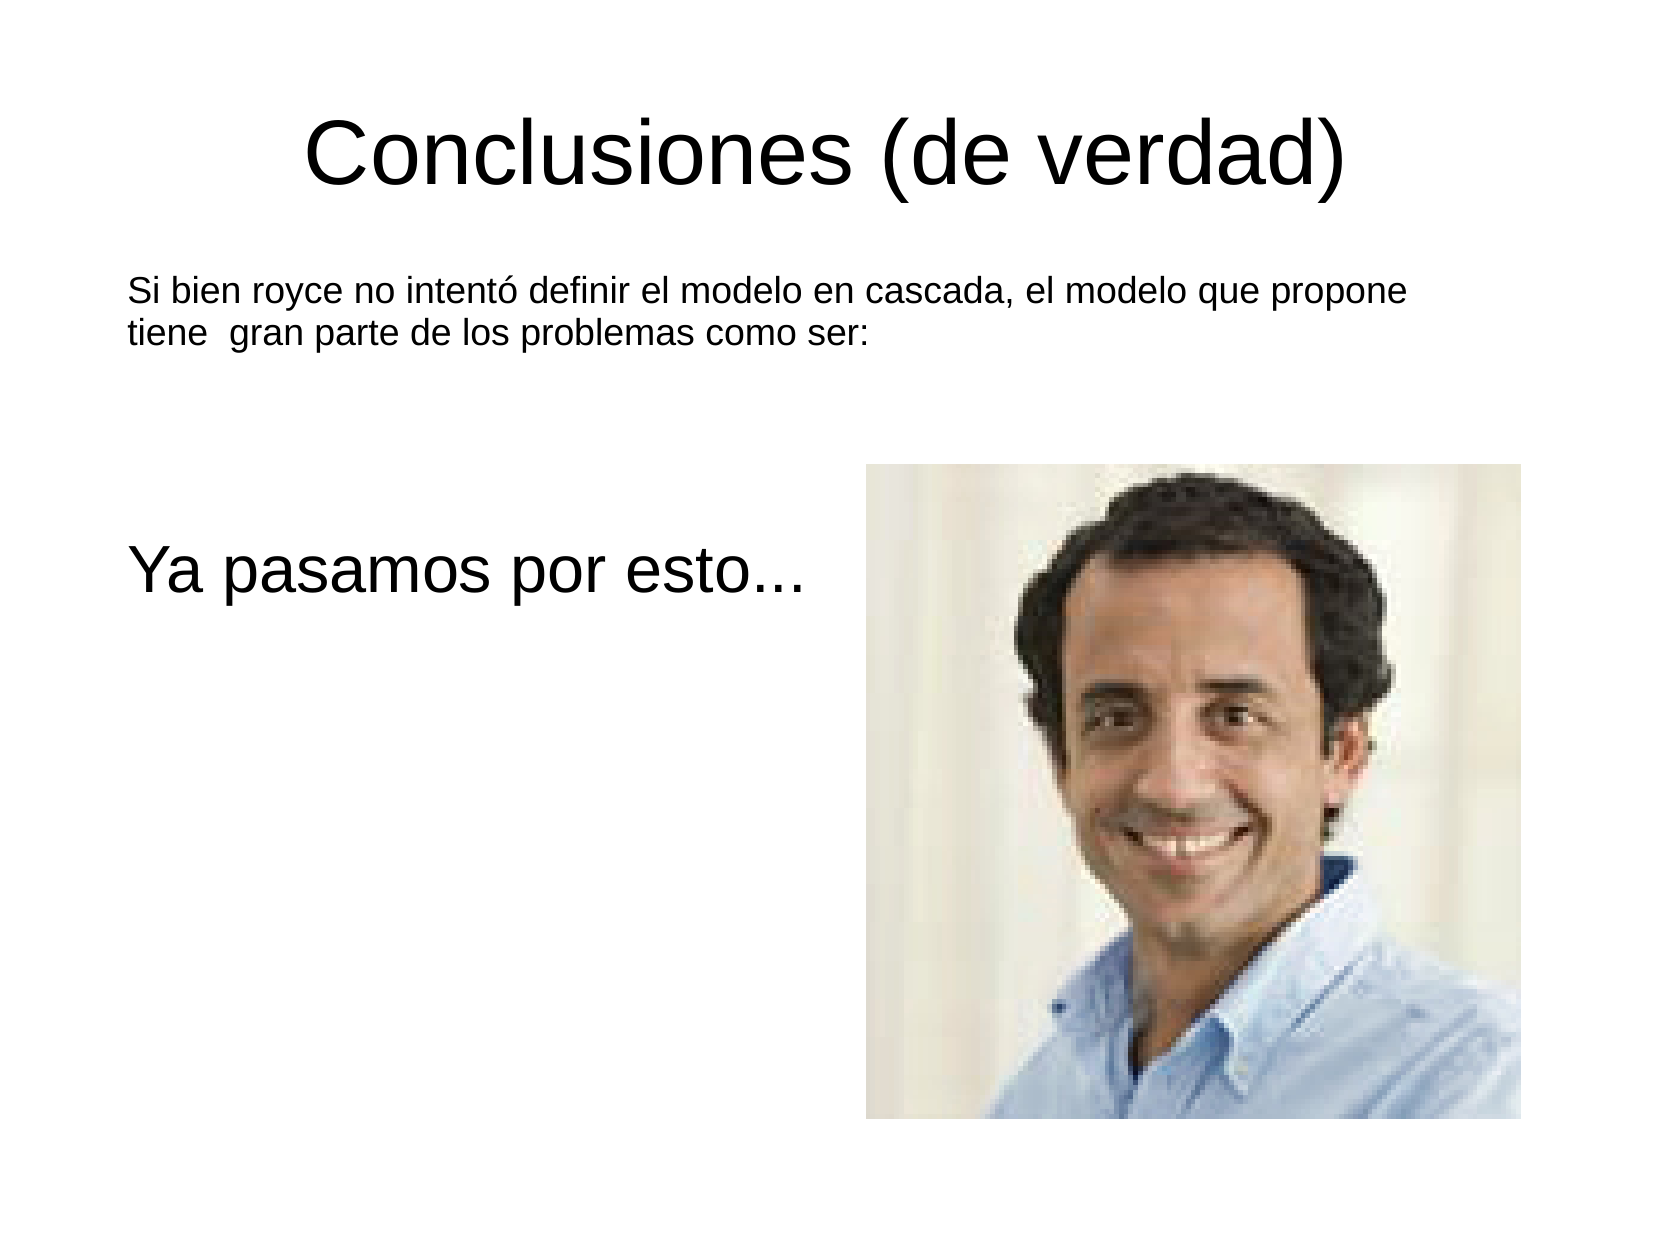

# Conclusiones (de verdad)
Si bien royce no intentó definir el modelo en cascada, el modelo que propone tiene gran parte de los problemas como ser:
Ya pasamos por esto...